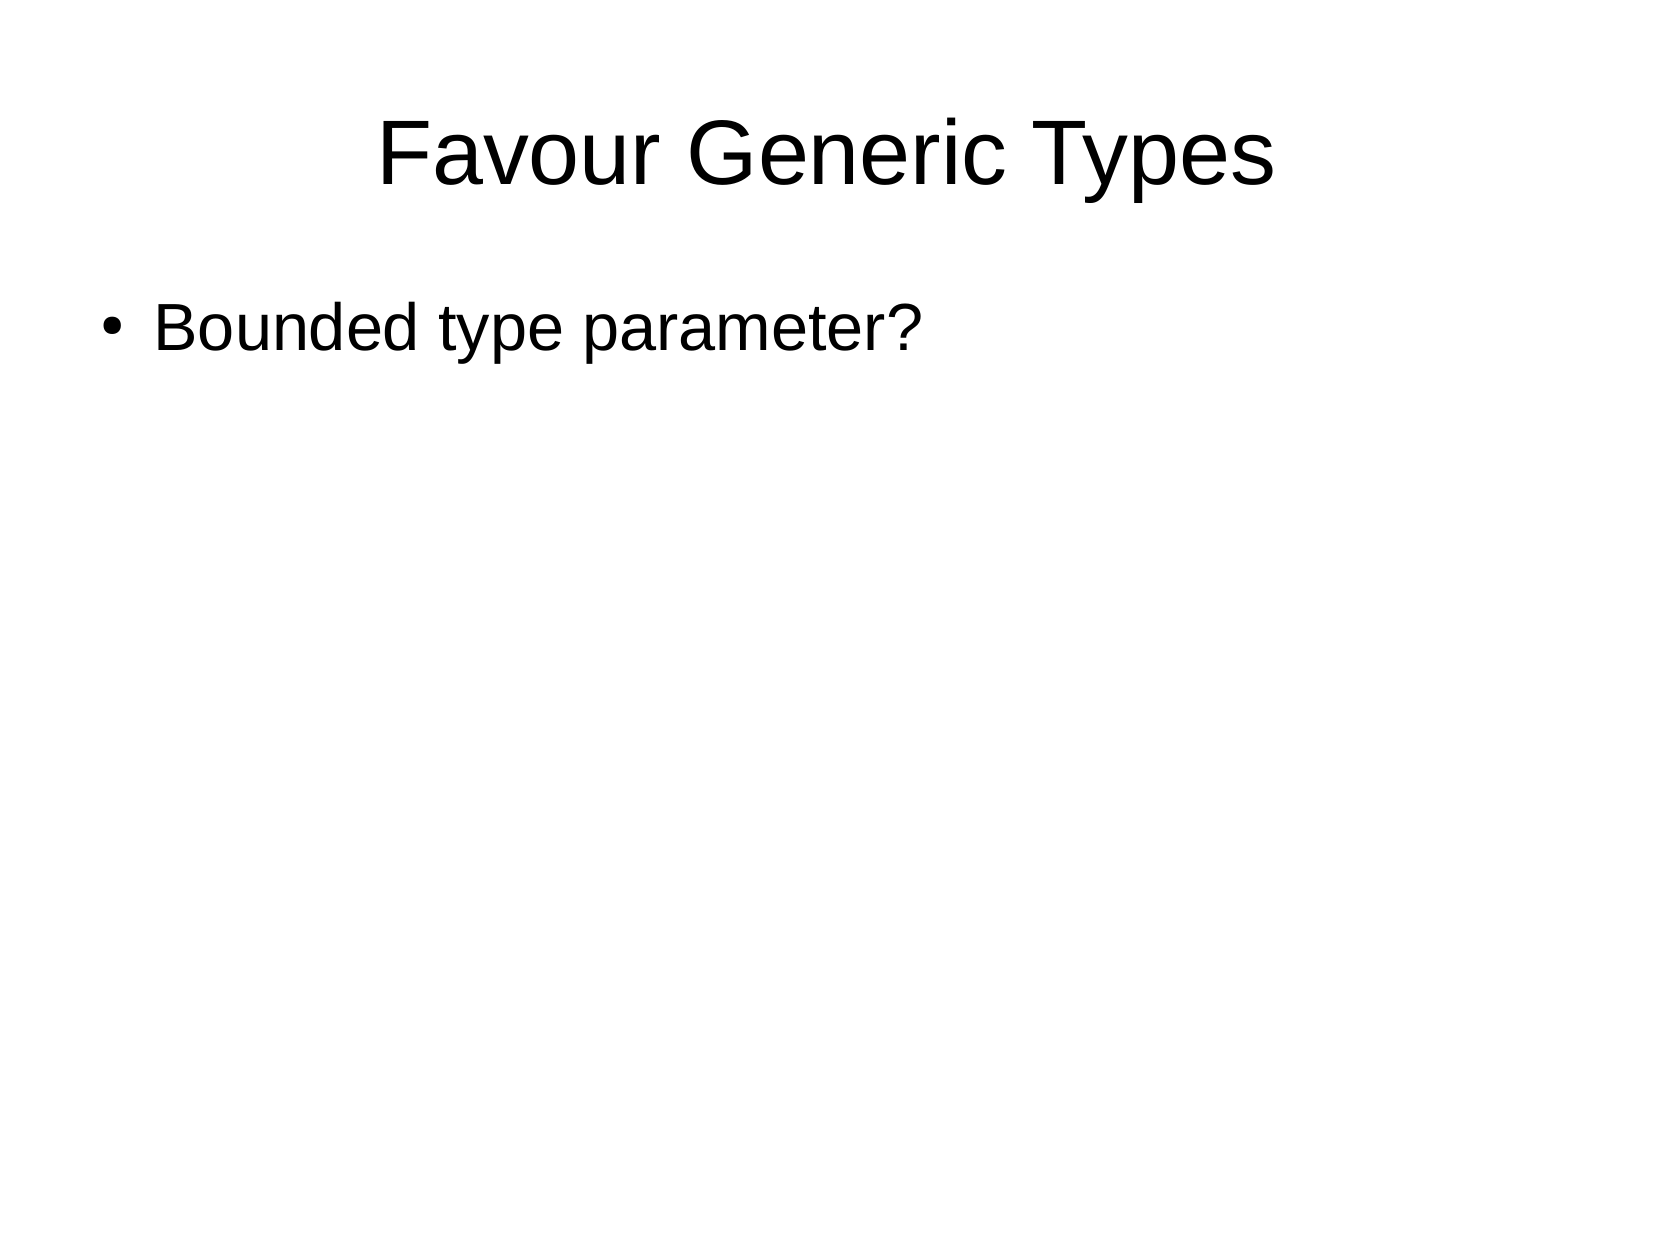

# Favour Generic Types
Bounded type parameter?